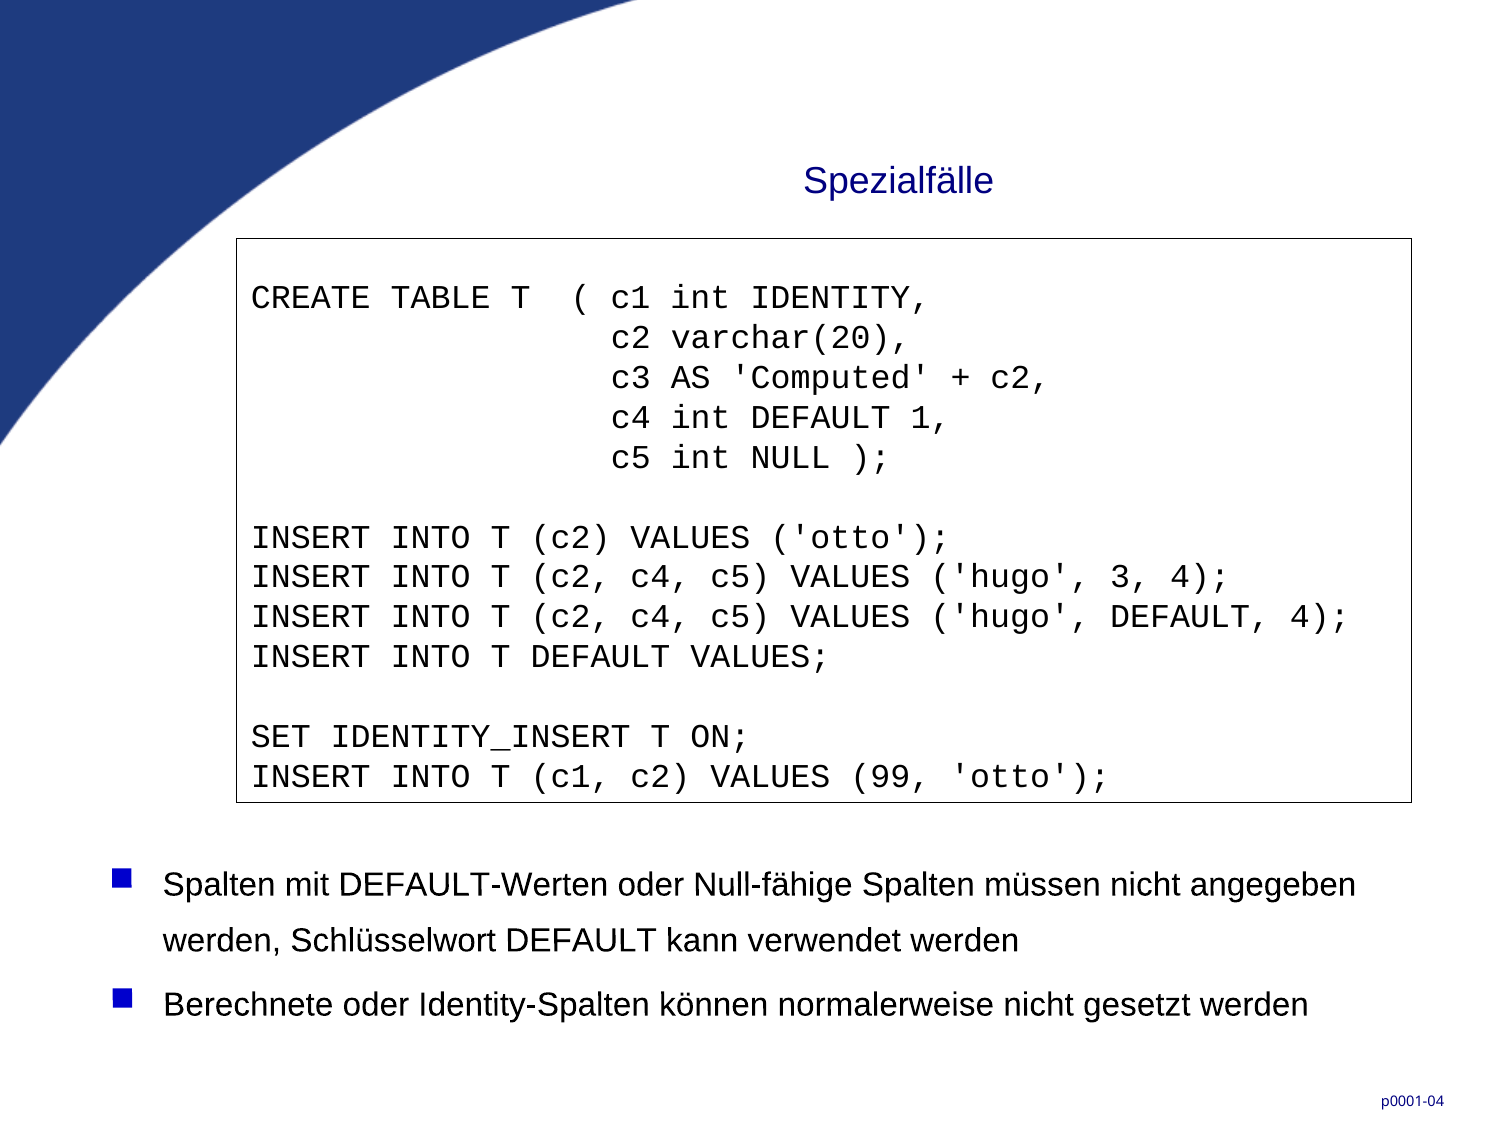

# Spezialfälle
CREATE TABLE T ( c1 int IDENTITY,
 c2 varchar(20),
 c3 AS 'Computed' + c2,
 c4 int DEFAULT 1,
 c5 int NULL );
INSERT INTO T (c2) VALUES ('otto');
INSERT INTO T (c2, c4, c5) VALUES ('hugo', 3, 4);
INSERT INTO T (c2, c4, c5) VALUES ('hugo', DEFAULT, 4);
INSERT INTO T DEFAULT VALUES;
SET IDENTITY_INSERT T ON;
INSERT INTO T (c1, c2) VALUES (99, 'otto');
Spalten mit DEFAULT-Werten oder Null-fähige Spalten müssen nicht angegeben werden, Schlüsselwort DEFAULT kann verwendet werden
Berechnete oder Identity-Spalten können normalerweise nicht gesetzt werden